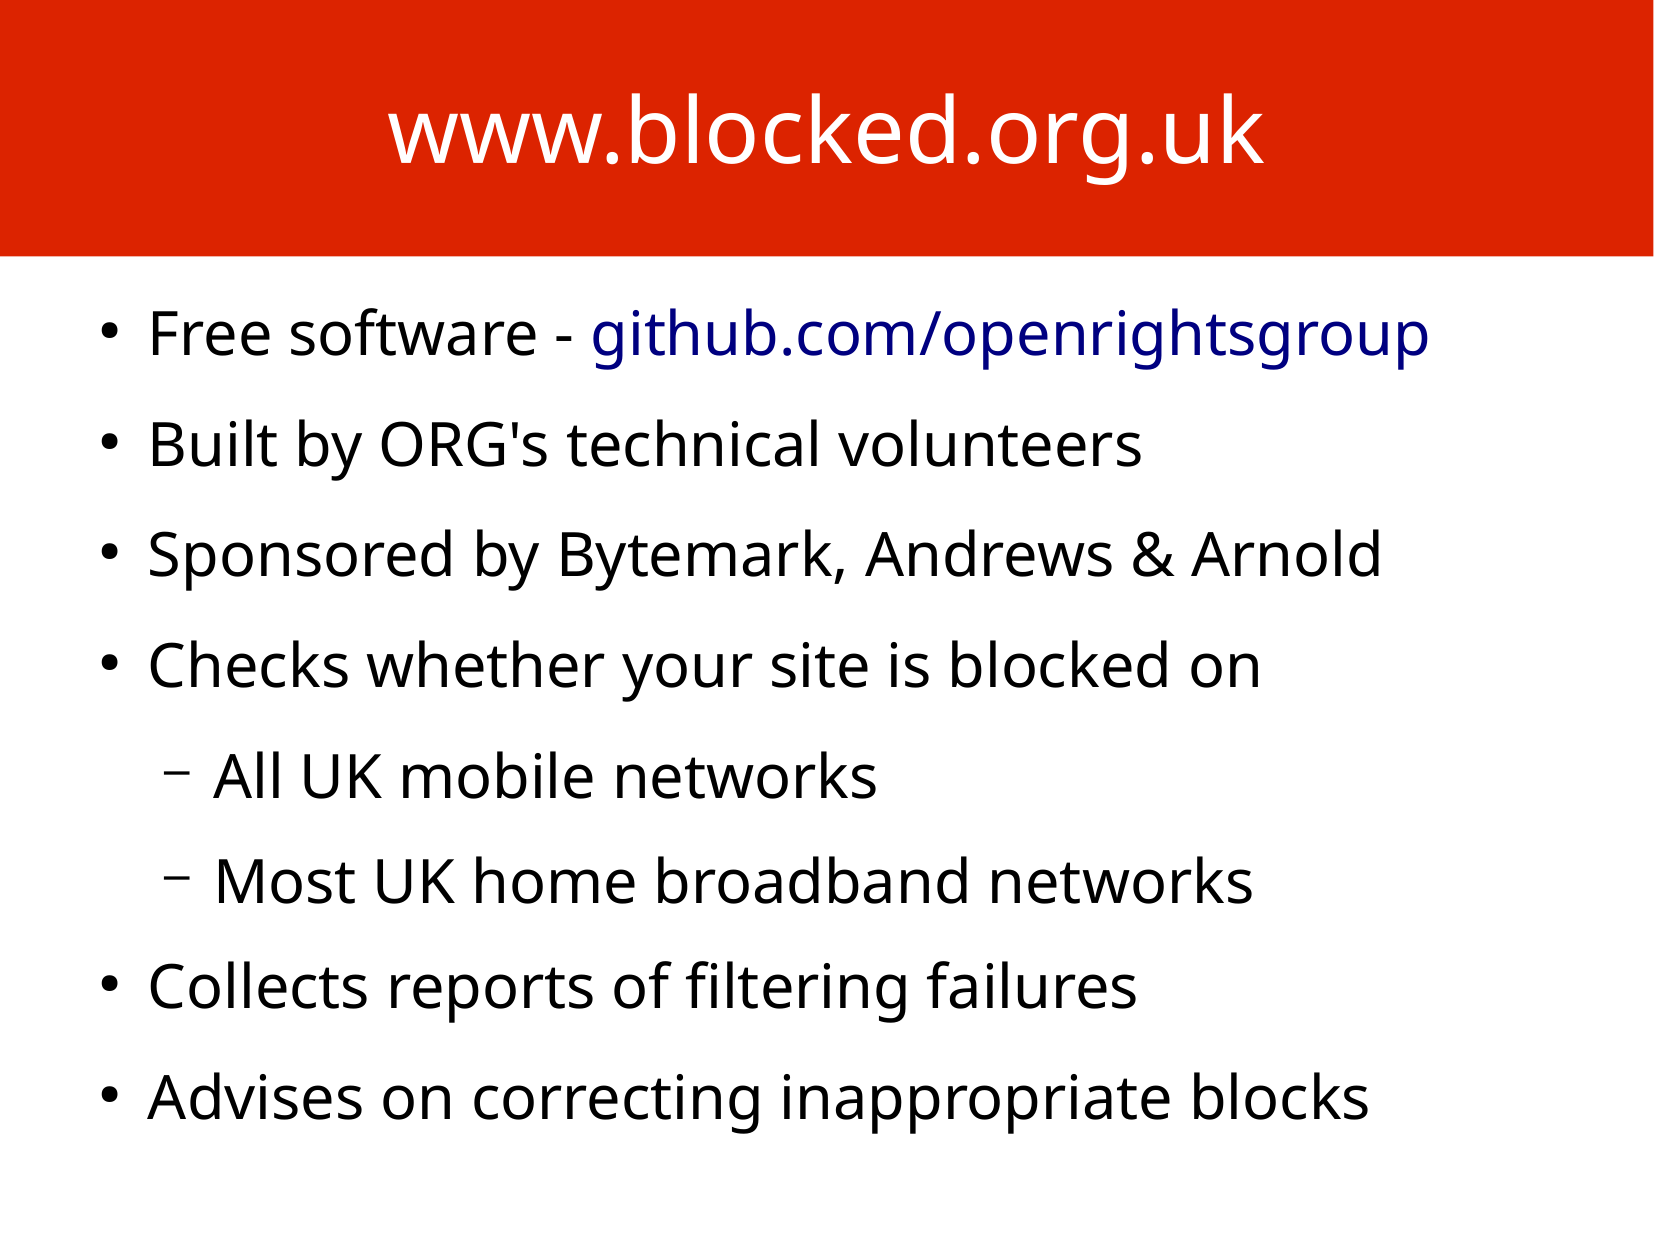

# www.blocked.org.uk
Free software - github.com/openrightsgroup
Built by ORG's technical volunteers
Sponsored by Bytemark, Andrews & Arnold
Checks whether your site is blocked on
All UK mobile networks
Most UK home broadband networks
Collects reports of filtering failures
Advises on correcting inappropriate blocks